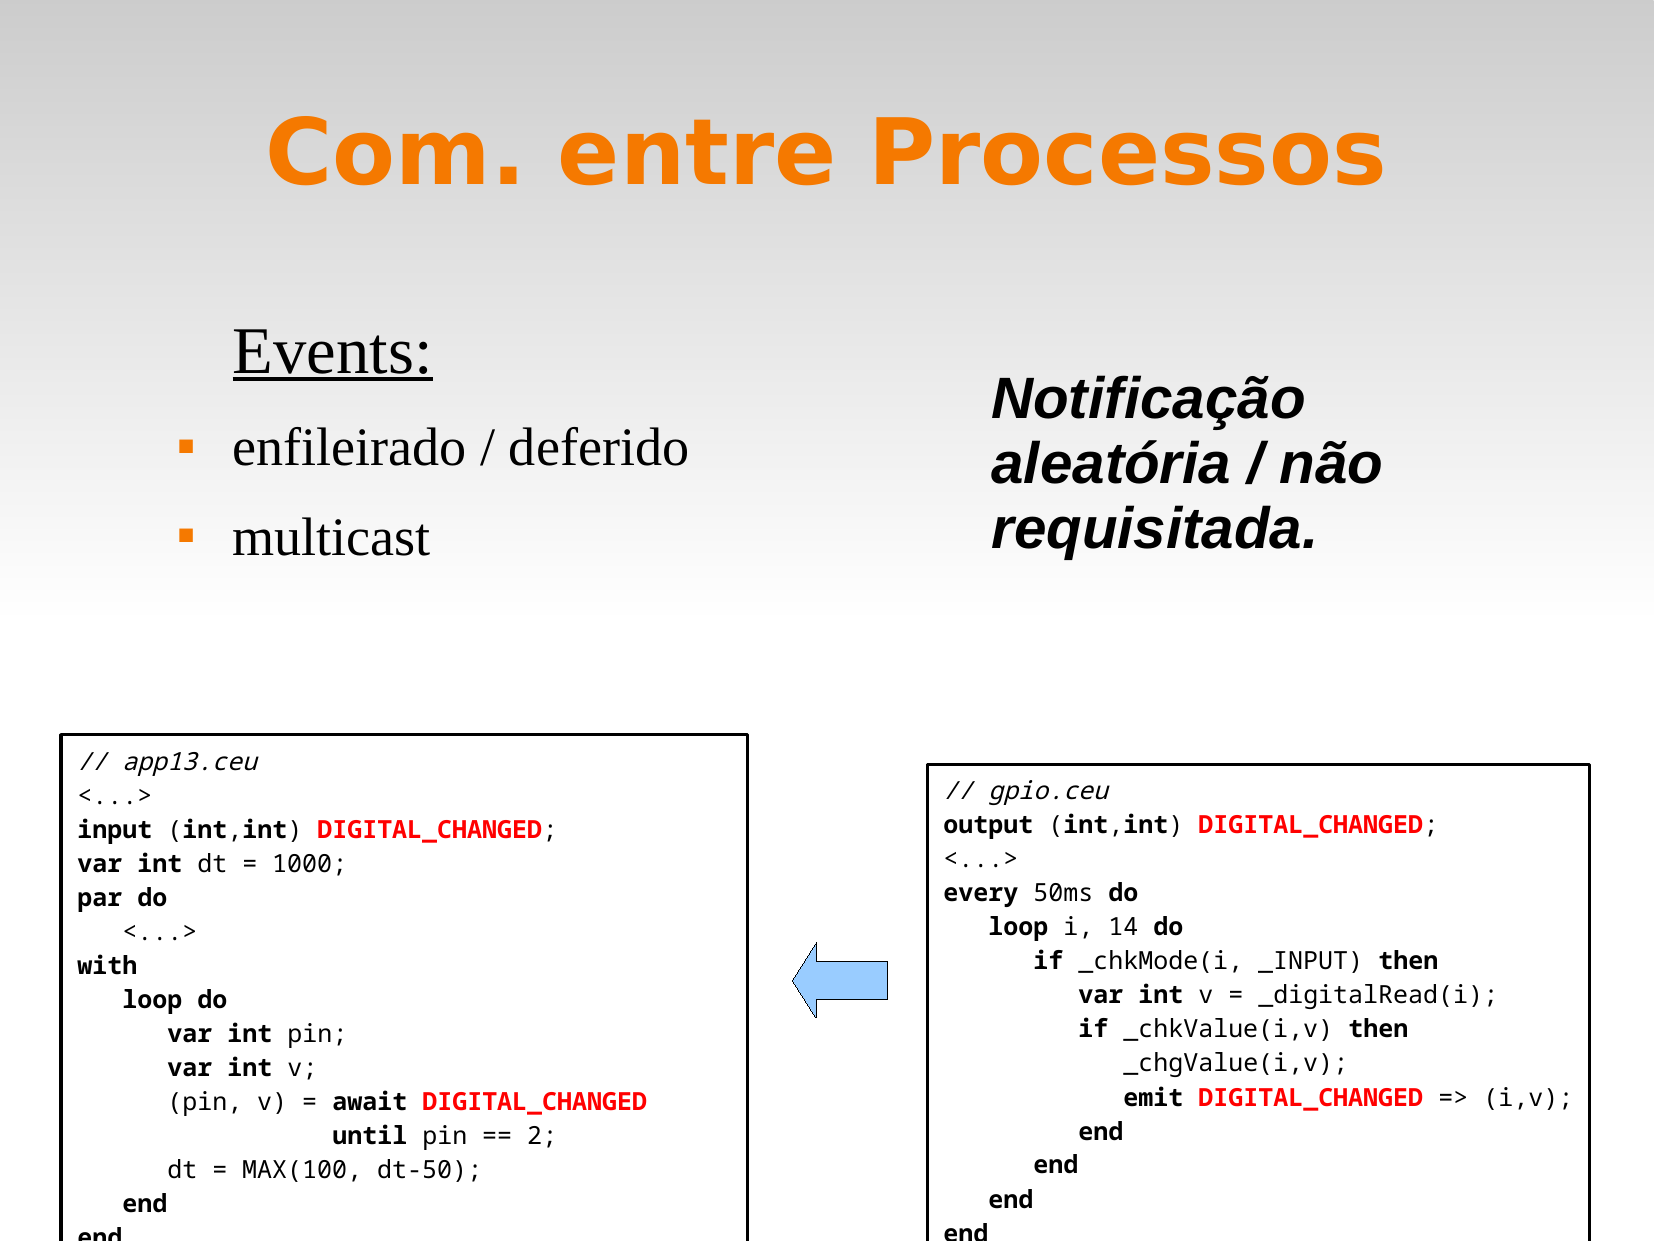

# Com. entre Processos
Events:
enfileirado / deferido
multicast
Notificação aleatória / não requisitada.
// app13.ceu
<...>
input (int,int) DIGITAL_CHANGED;
var int dt = 1000;
par do
 <...>
with
 loop do
 var int pin;
 var int v;
 (pin, v) = await DIGITAL_CHANGED
 until pin == 2;
 dt = MAX(100, dt-50);
 end
end
// gpio.ceu
output (int,int) DIGITAL_CHANGED;
<...>
every 50ms do
 loop i, 14 do
 if _chkMode(i, _INPUT) then
 var int v = _digitalRead(i);
 if _chkValue(i,v) then
 _chgValue(i,v);
 emit DIGITAL_CHANGED => (i,v);
 end
 end
 end
end